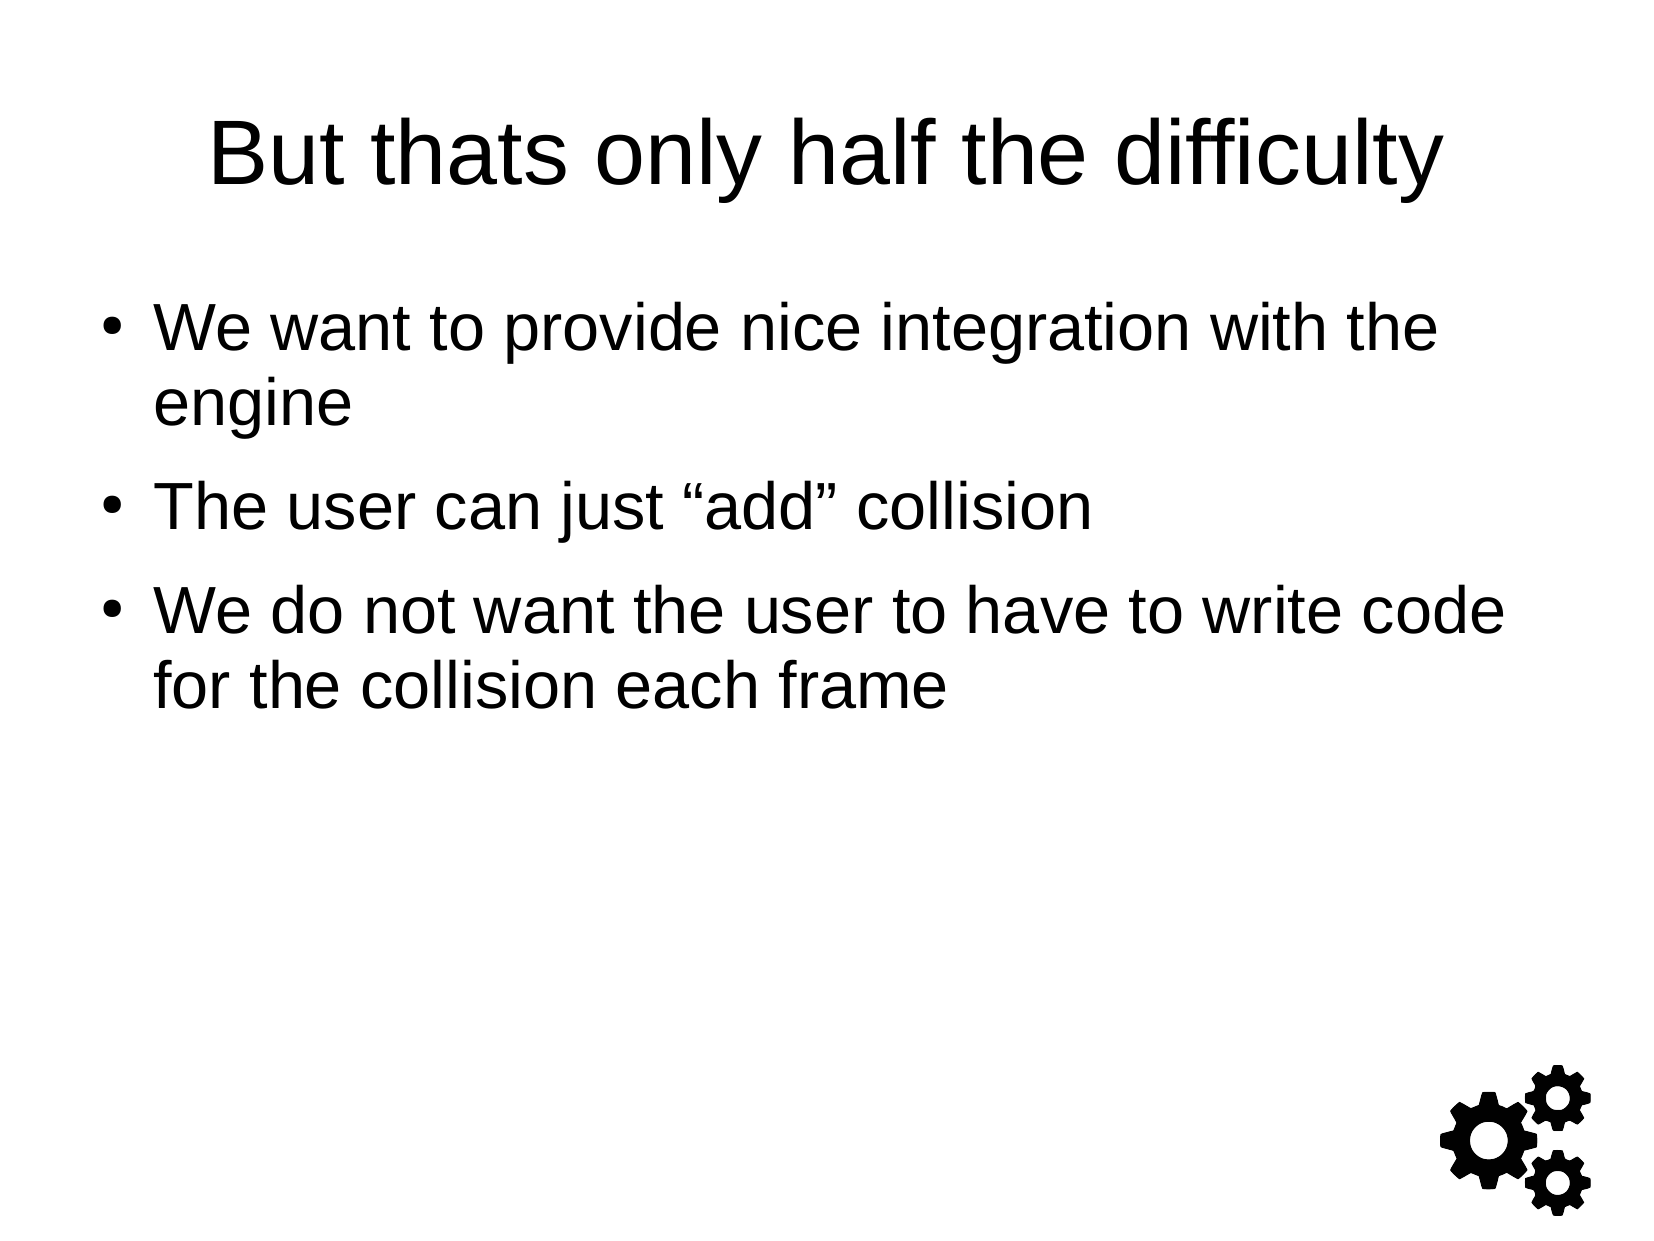

# But thats only half the difficulty
We want to provide nice integration with the engine
The user can just “add” collision
We do not want the user to have to write code for the collision each frame